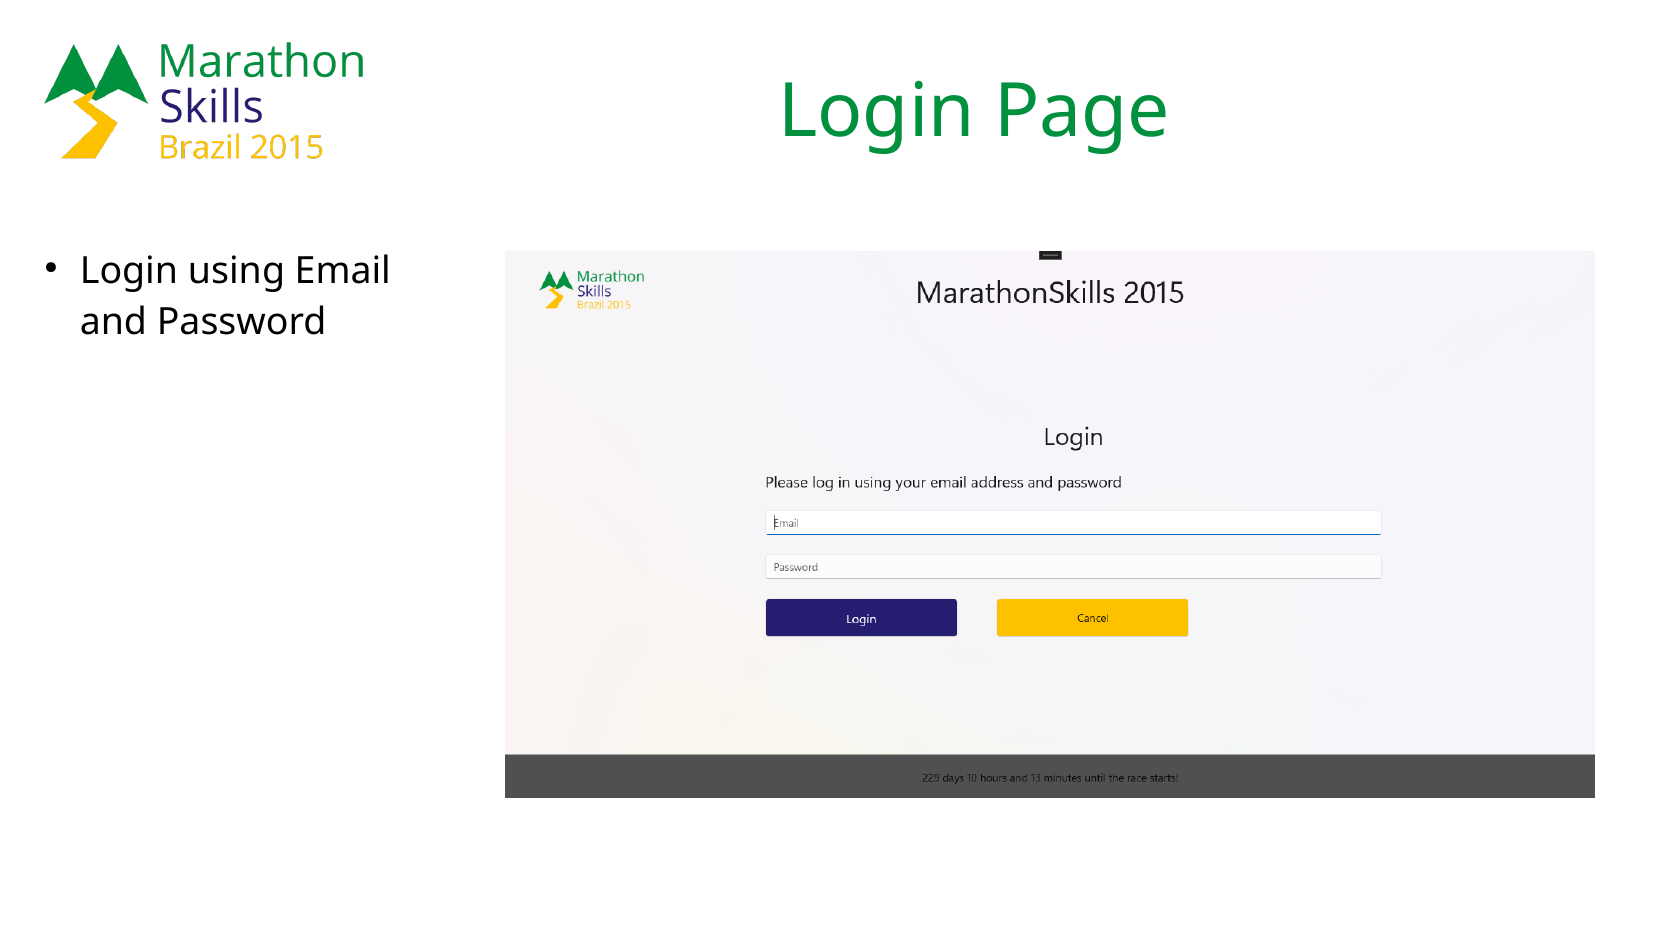

# Login Page
Login using Email and Password